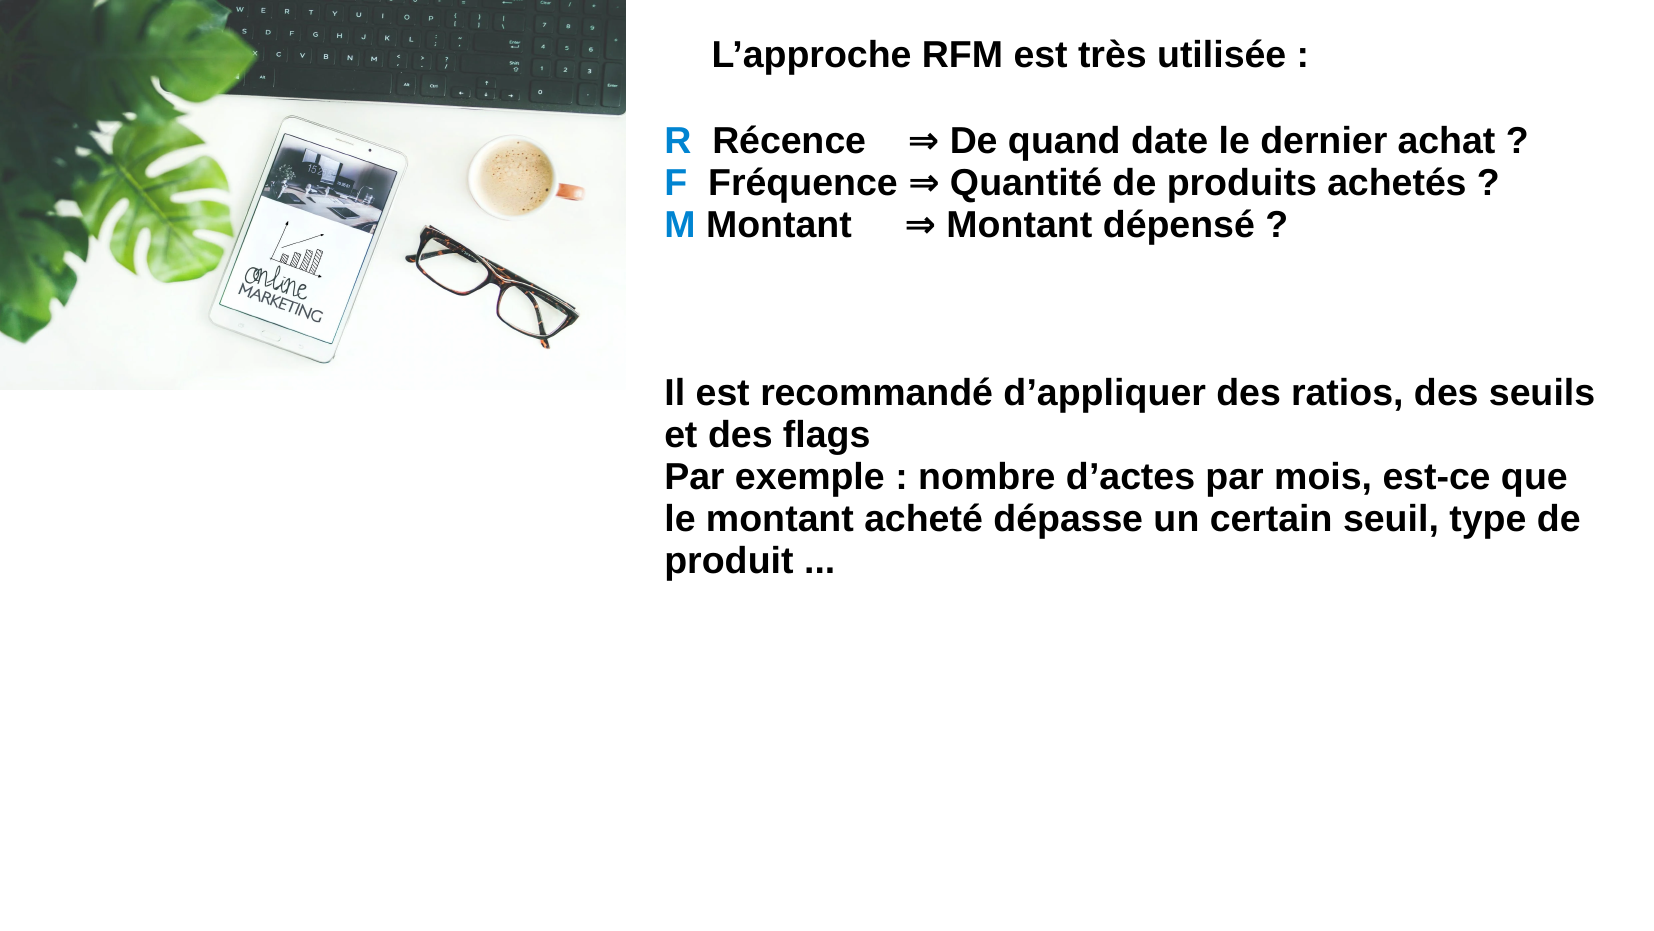

L’approche RFM est très utilisée :
R Récence ⇒ De quand date le dernier achat ?
F Fréquence ⇒ Quantité de produits achetés ?
M Montant ⇒ Montant dépensé ?
Il est recommandé d’appliquer des ratios, des seuils et des flags
Par exemple : nombre d’actes par mois, est-ce que
le montant acheté dépasse un certain seuil, type de produit ...